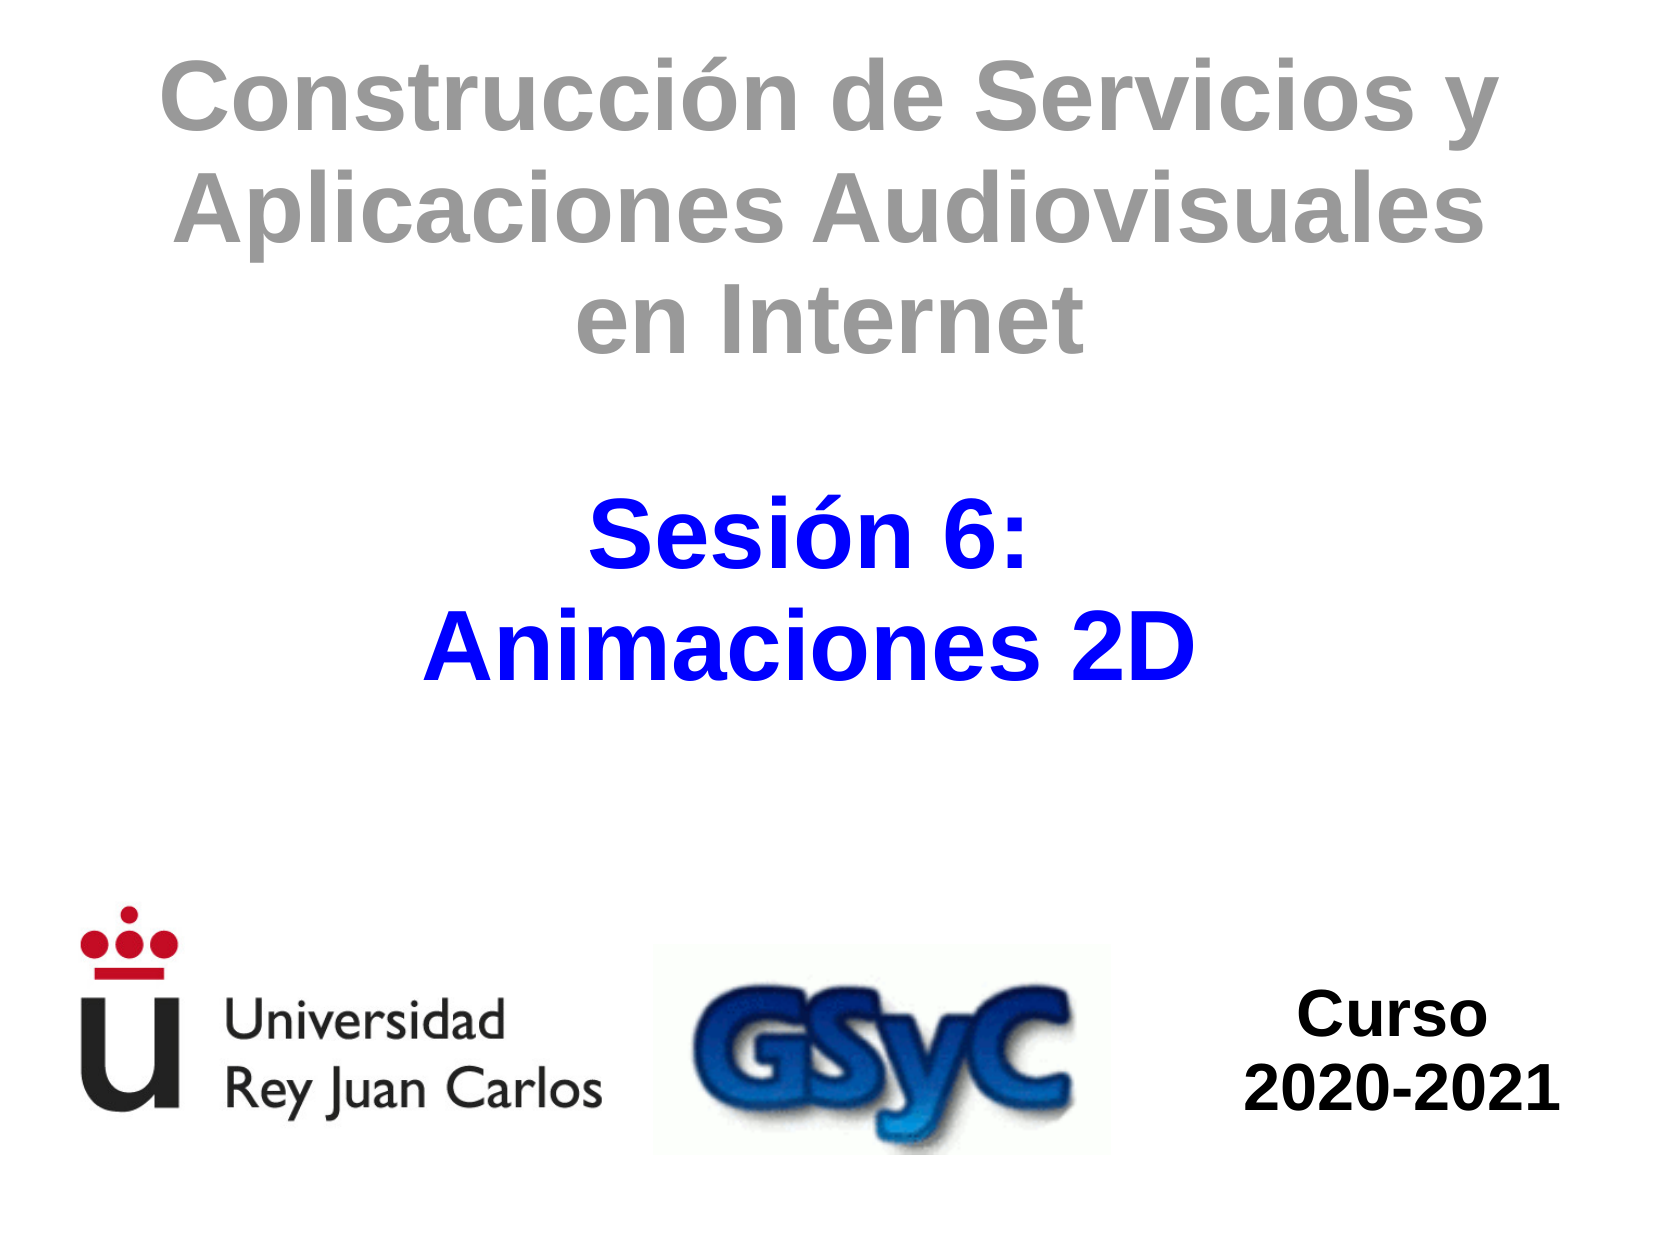

Construcción de Servicios y Aplicaciones Audiovisuales en Internet
# Sesión 6: Animaciones 2D
Curso
2020-2021